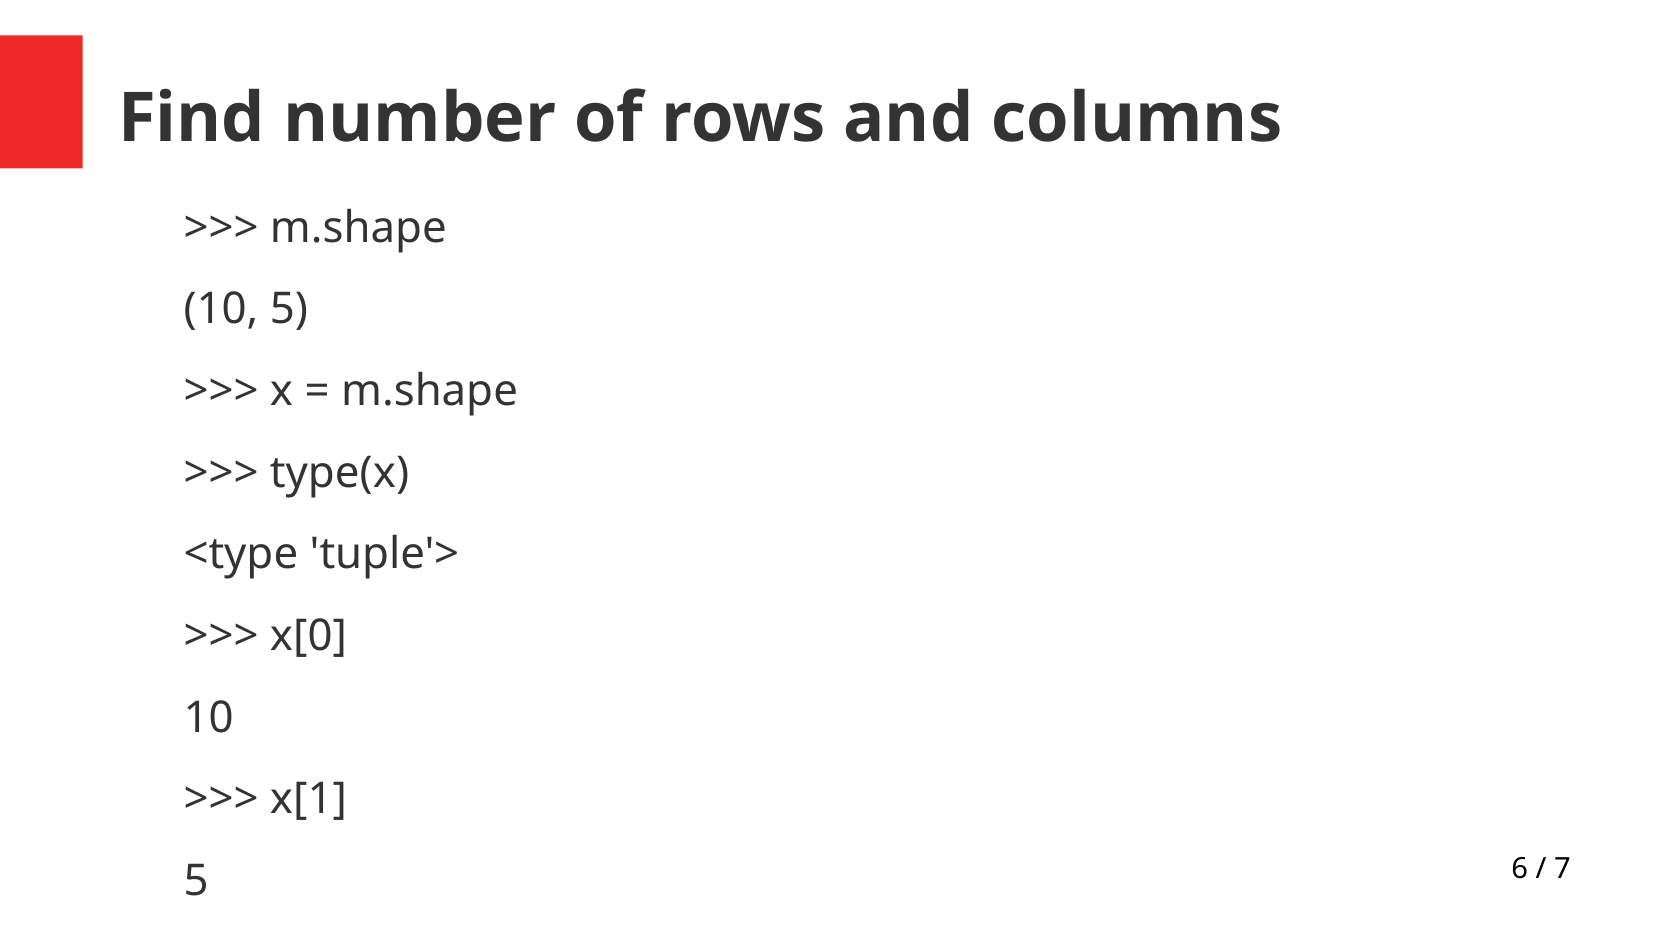

# Find number of rows and columns
>>> m.shape
(10, 5)
>>> x = m.shape
>>> type(x)
<type 'tuple'>
>>> x[0]
10
>>> x[1]
5
6